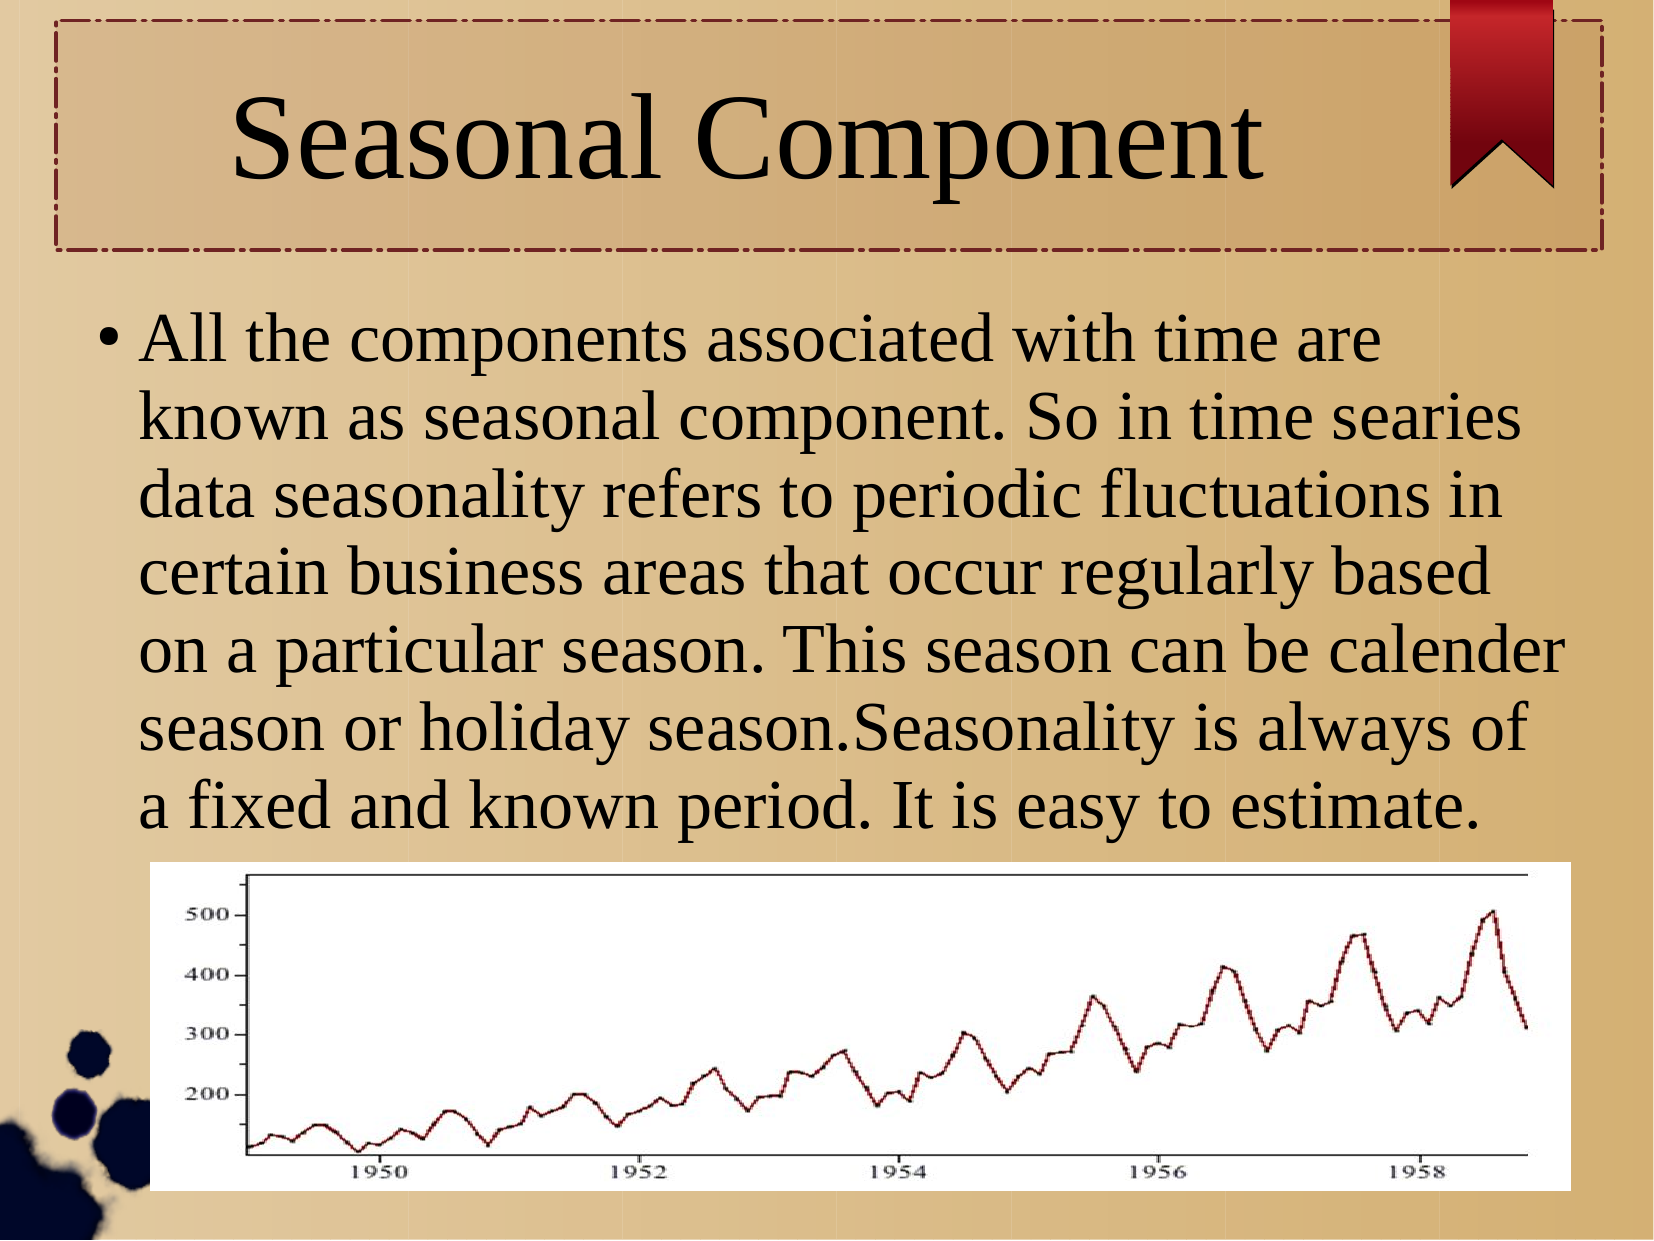

# Seasonal Component
All the components associated with time are known as seasonal component. So in time searies data seasonality refers to periodic fluctuations in certain business areas that occur regularly based on a particular season. This season can be calender season or holiday season.Seasonality is always of a fixed and known period. It is easy to estimate.